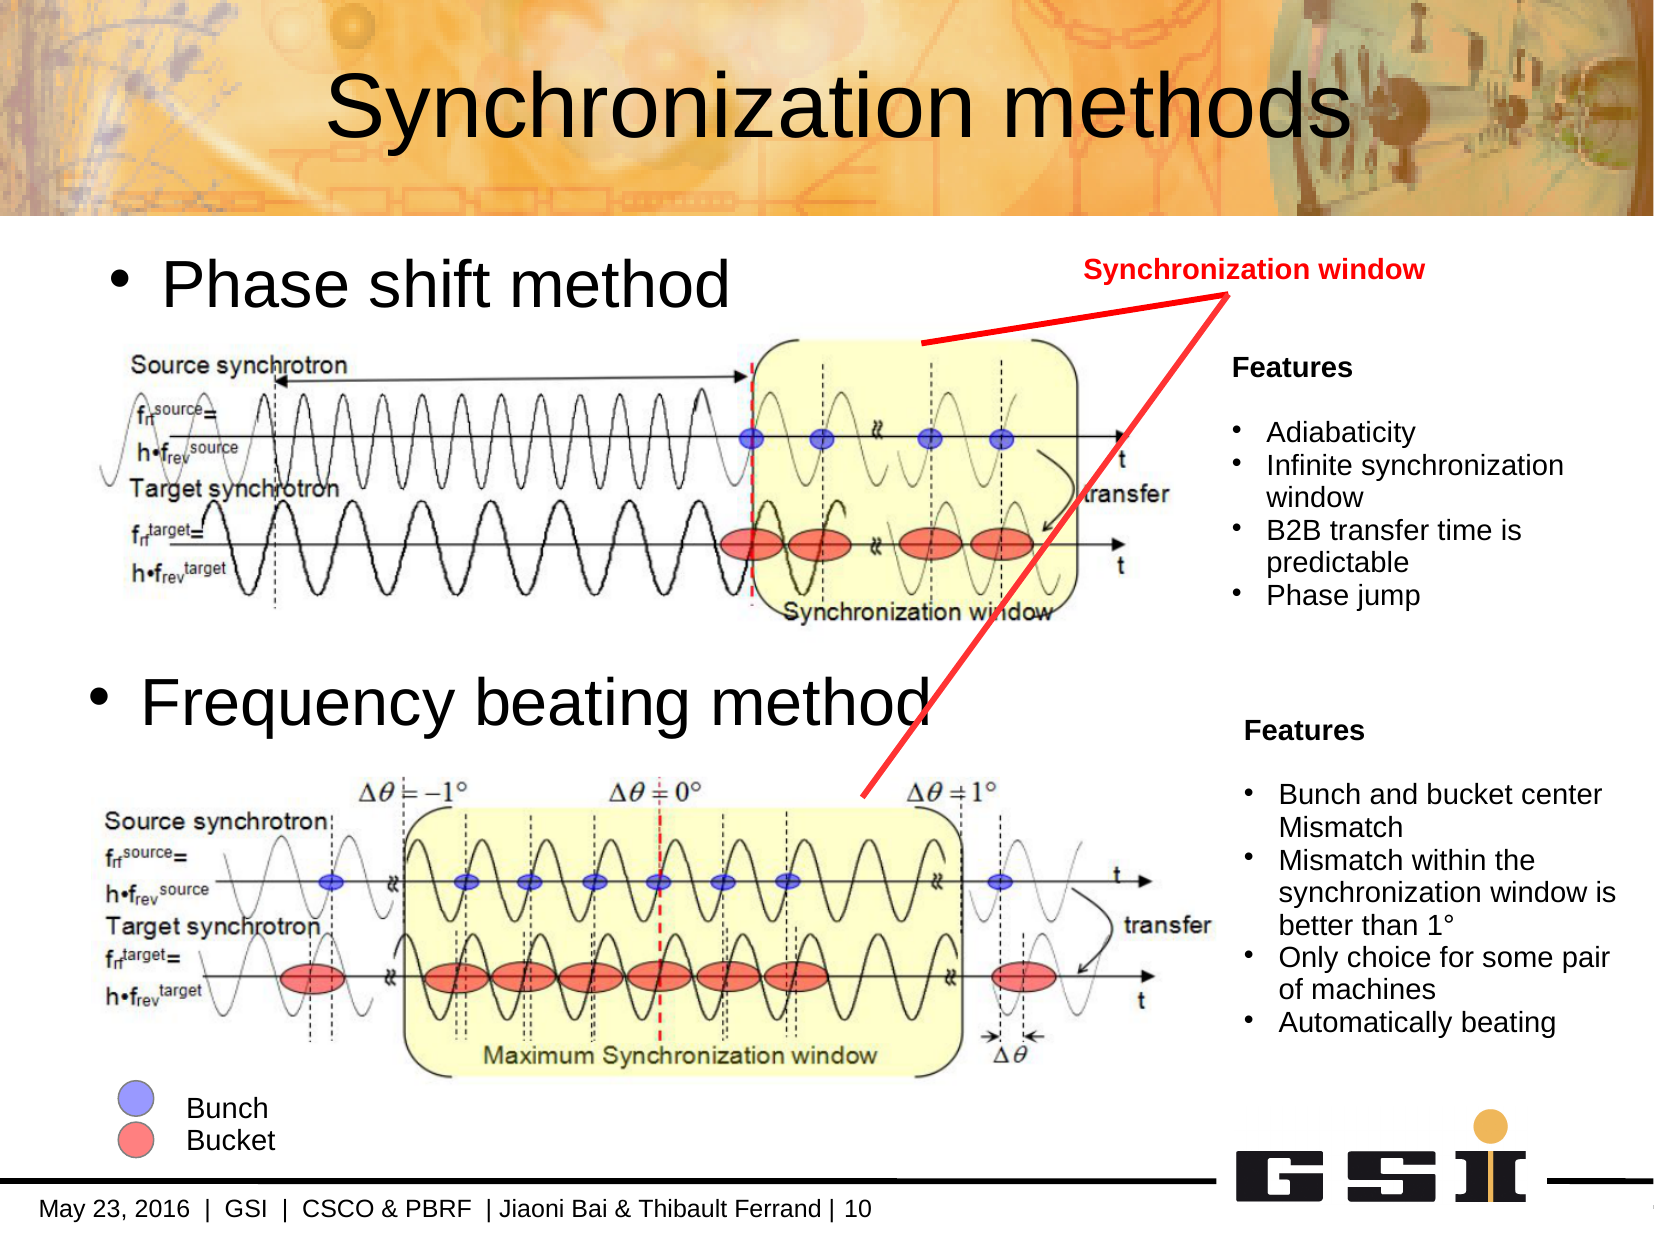

# Synchronization methods
Phase shift method
Synchronization window
Features
Adiabaticity
Infinite synchronization window
B2B transfer time is predictable
Phase jump
Frequency beating method
Features
Bunch and bucket center Mismatch
Mismatch within the synchronization window is better than 1°
Only choice for some pair of machines
Automatically beating
Bunch
Bucket
10
May 23, 2016 | GSI | CSCO & PBRF | Jiaoni Bai & Thibault Ferrand |